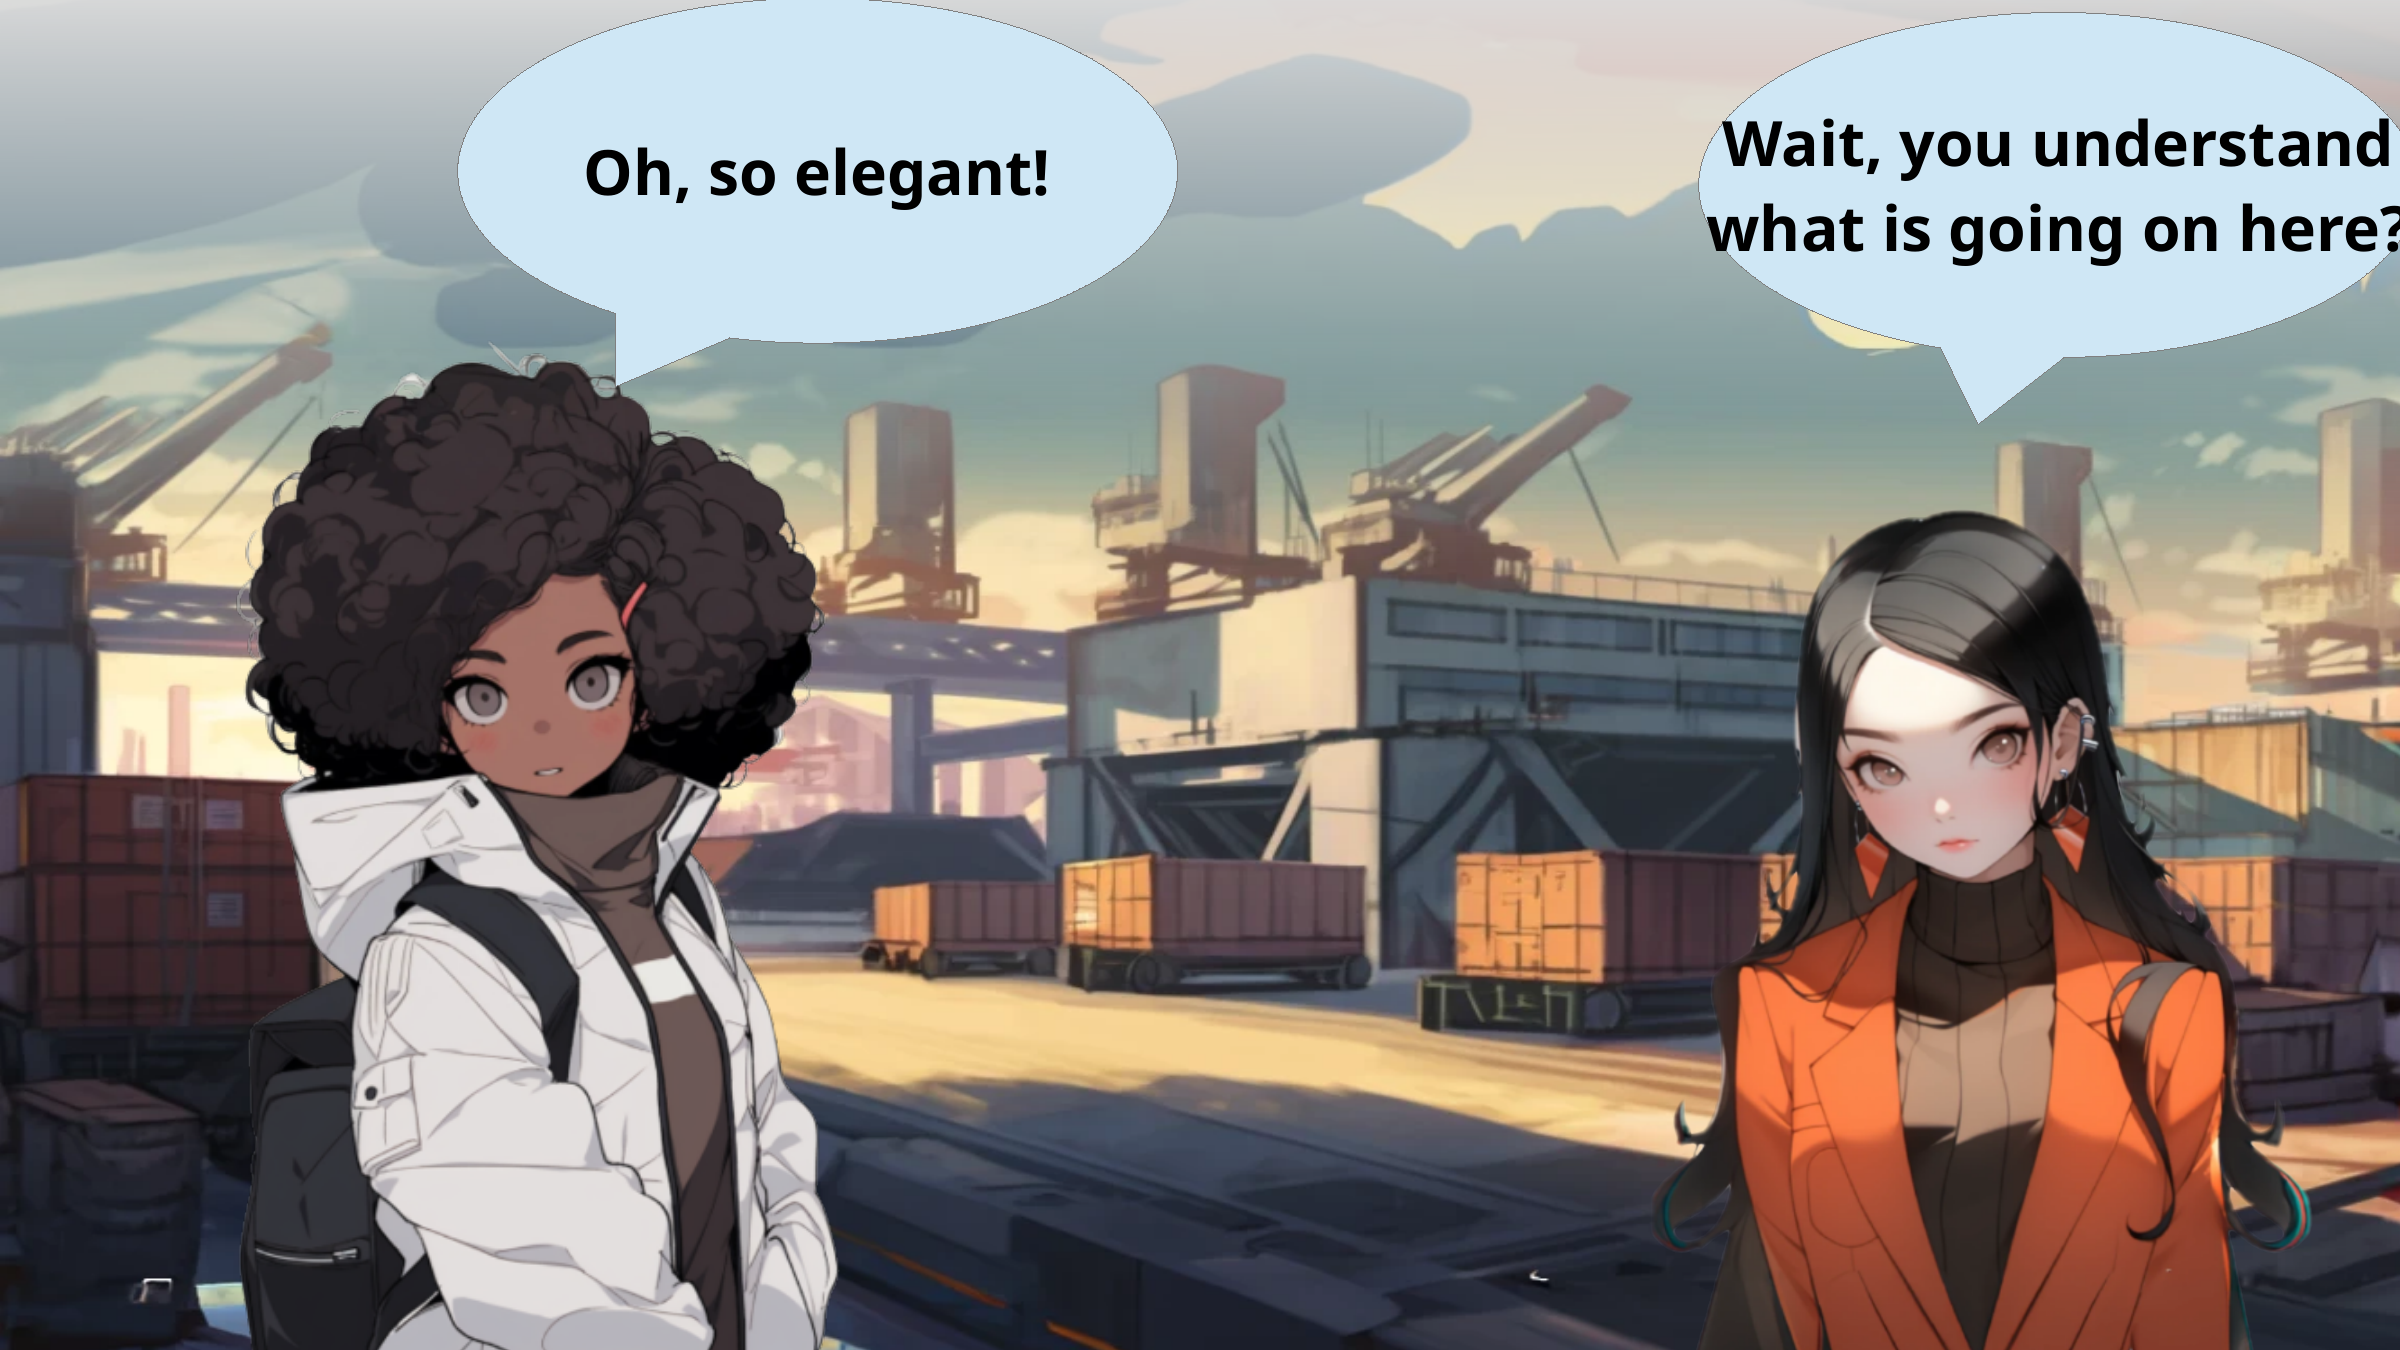

Oh, so elegant!
Wait, you understand
what is going on here?